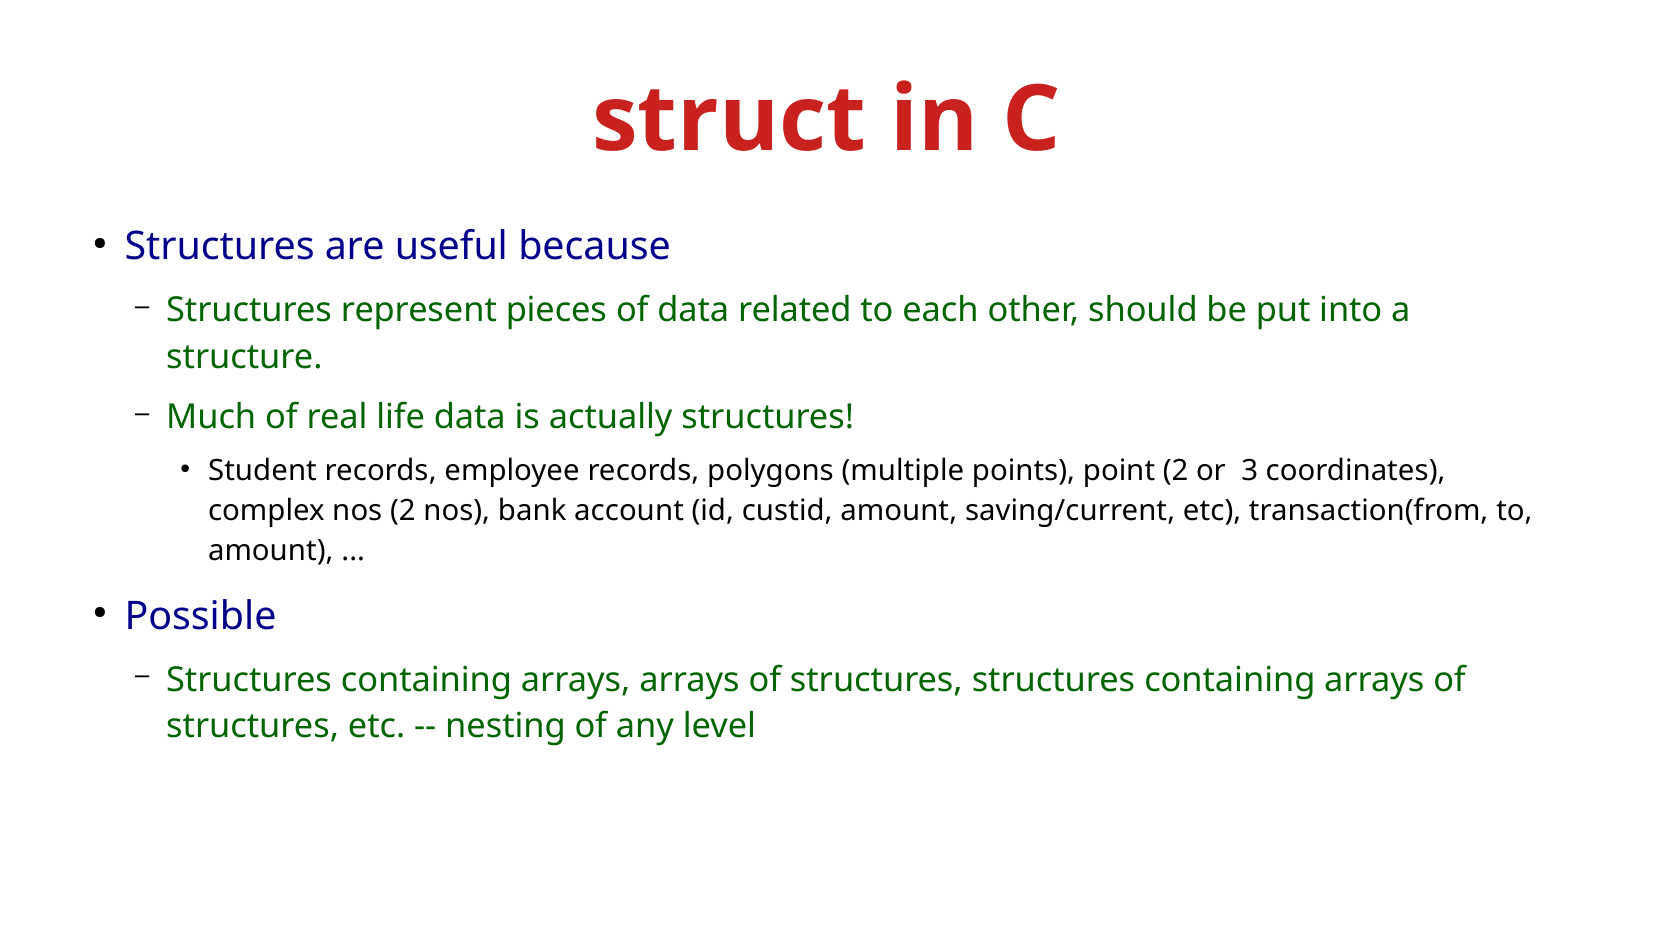

# struct in C
Structures are useful because
Structures represent pieces of data related to each other, should be put into a structure.
Much of real life data is actually structures!
Student records, employee records, polygons (multiple points), point (2 or 3 coordinates), complex nos (2 nos), bank account (id, custid, amount, saving/current, etc), transaction(from, to, amount), ...
Possible
Structures containing arrays, arrays of structures, structures containing arrays of structures, etc. -- nesting of any level